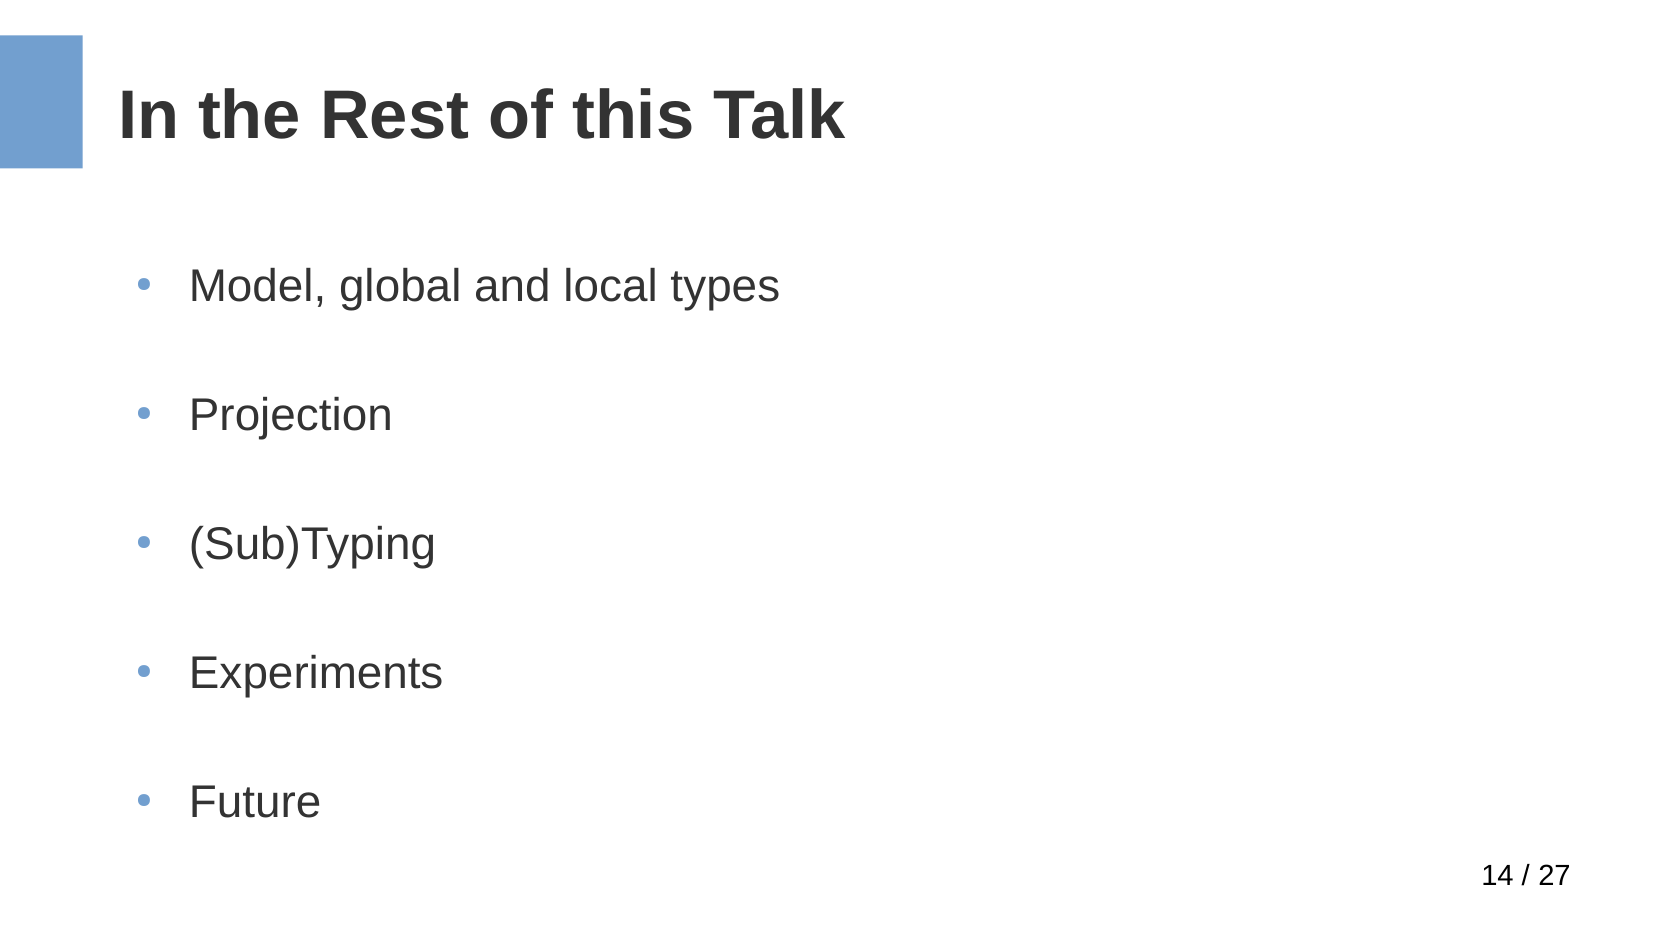

# In the Rest of this Talk
Model, global and local types
Projection
(Sub)Typing
Experiments
Future
14